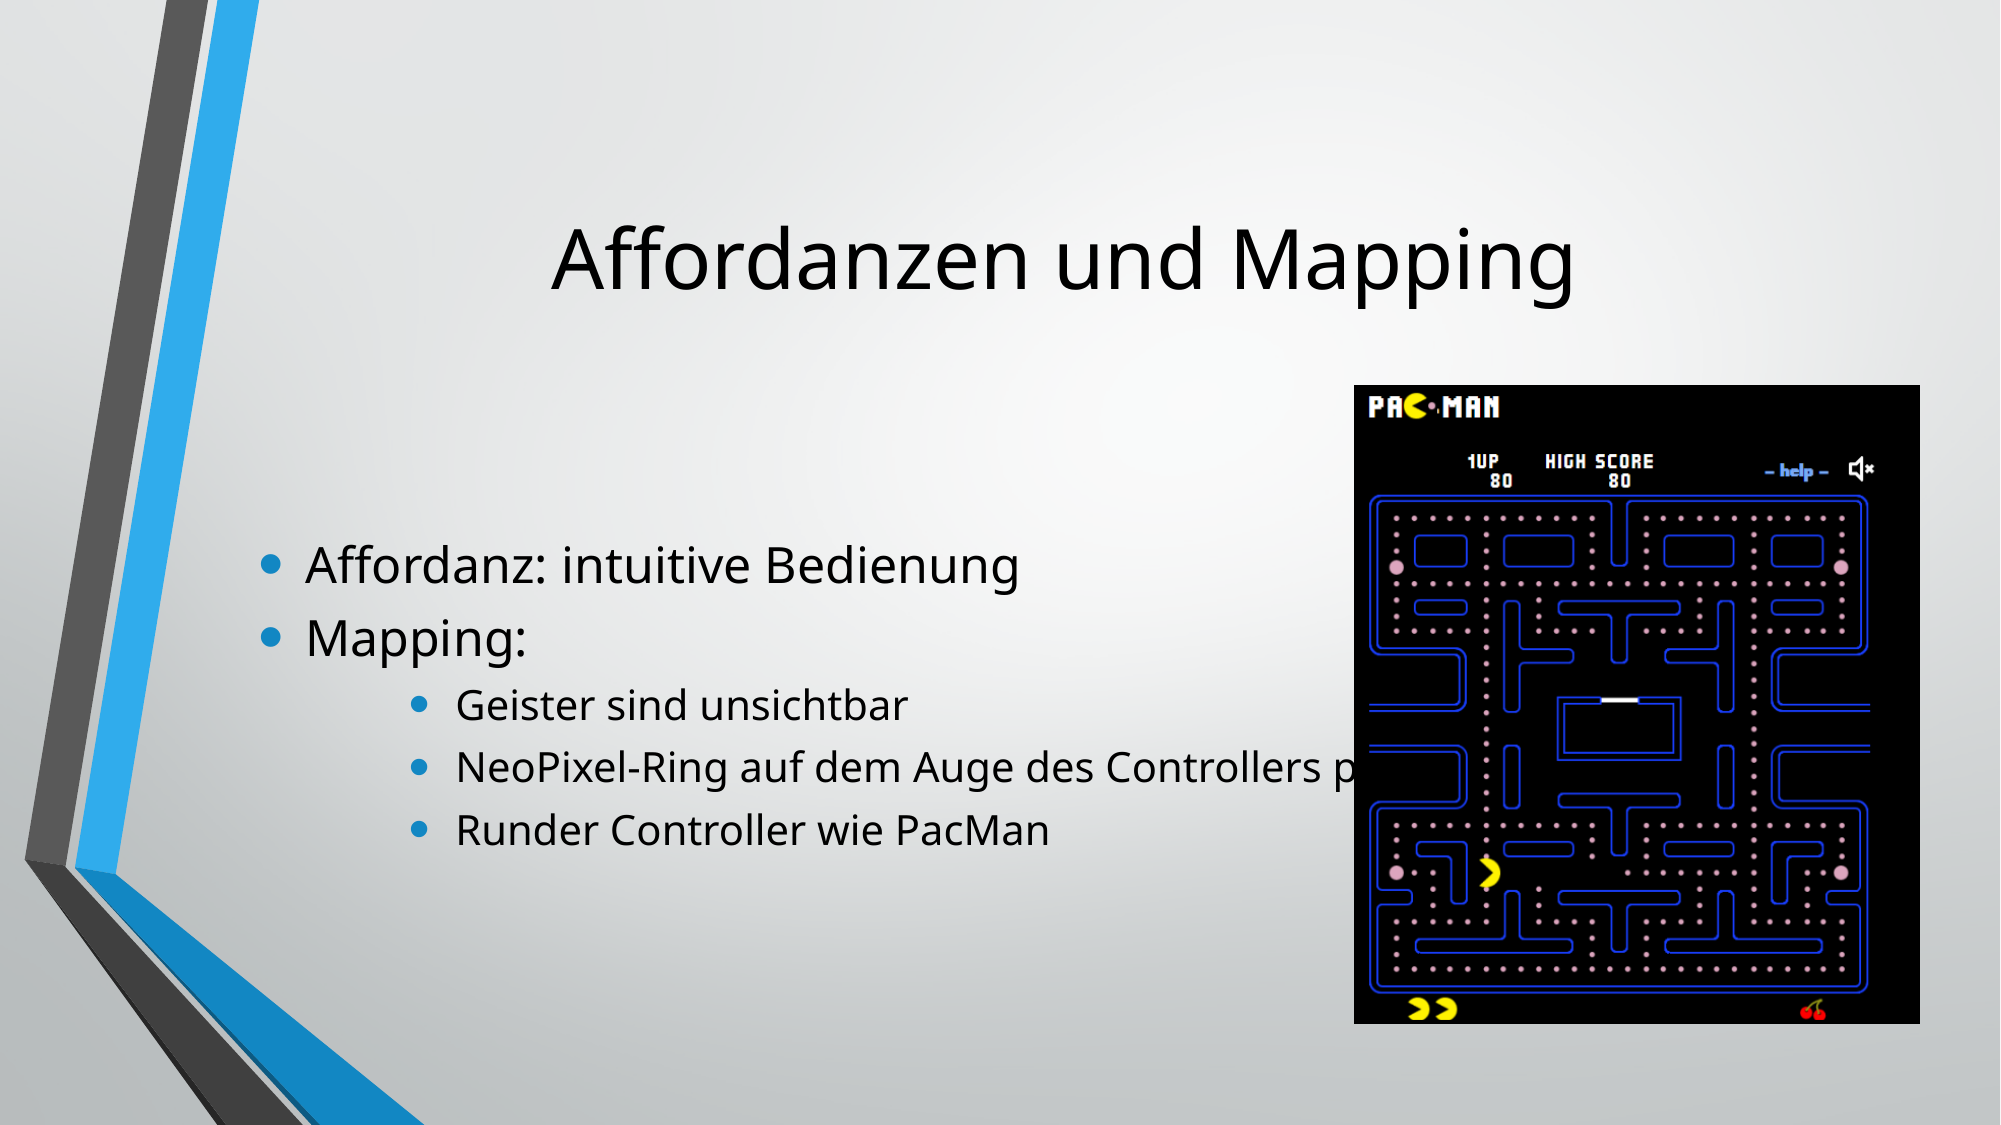

# Affordanzen und Mapping
Affordanz: intuitive Bedienung
Mapping:
Geister sind unsichtbar
NeoPixel-Ring auf dem Auge des Controllers platziert
Runder Controller wie PacMan